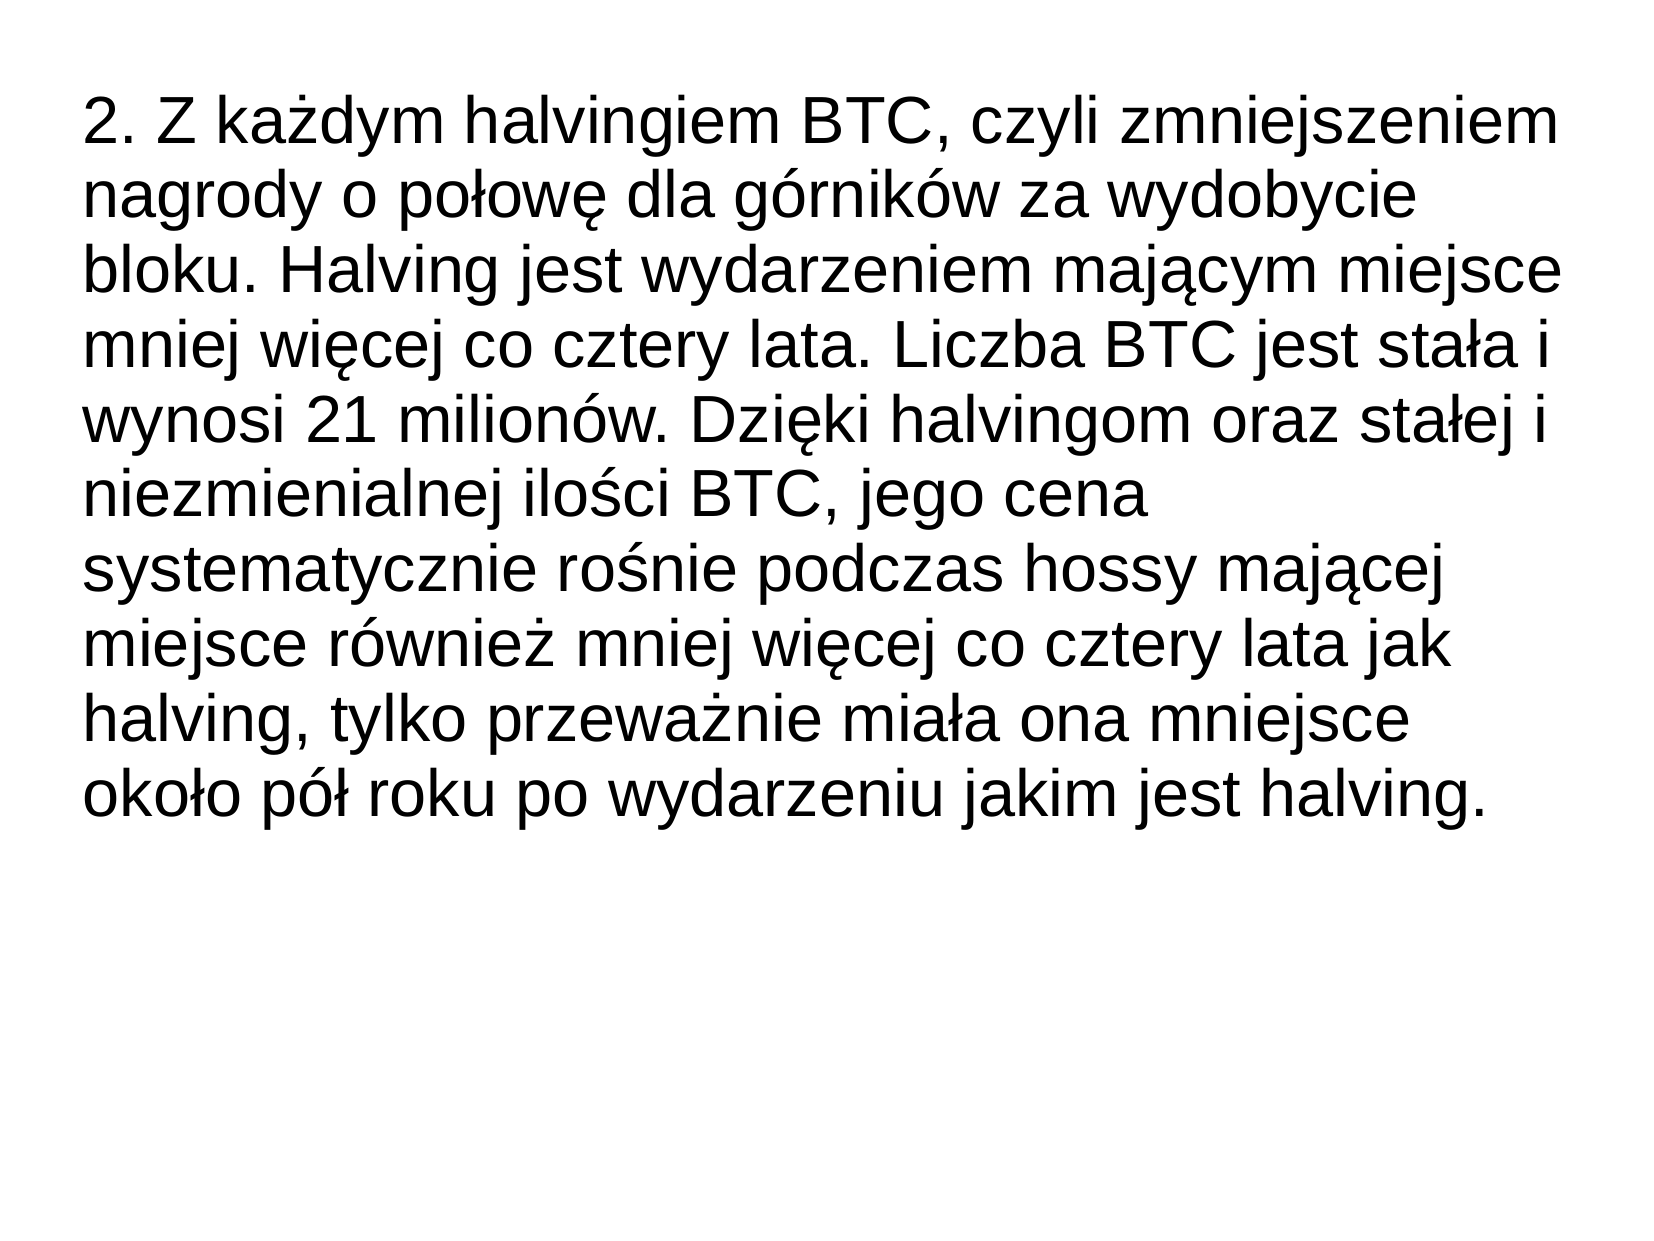

# 2. Z każdym halvingiem BTC, czyli zmniejszeniem nagrody o połowę dla górników za wydobycie bloku. Halving jest wydarzeniem mającym miejsce mniej więcej co cztery lata. Liczba BTC jest stała i wynosi 21 milionów. Dzięki halvingom oraz stałej i niezmienialnej ilości BTC, jego cena systematycznie rośnie podczas hossy mającej miejsce również mniej więcej co cztery lata jak halving, tylko przeważnie miała ona mniejsce około pół roku po wydarzeniu jakim jest halving.